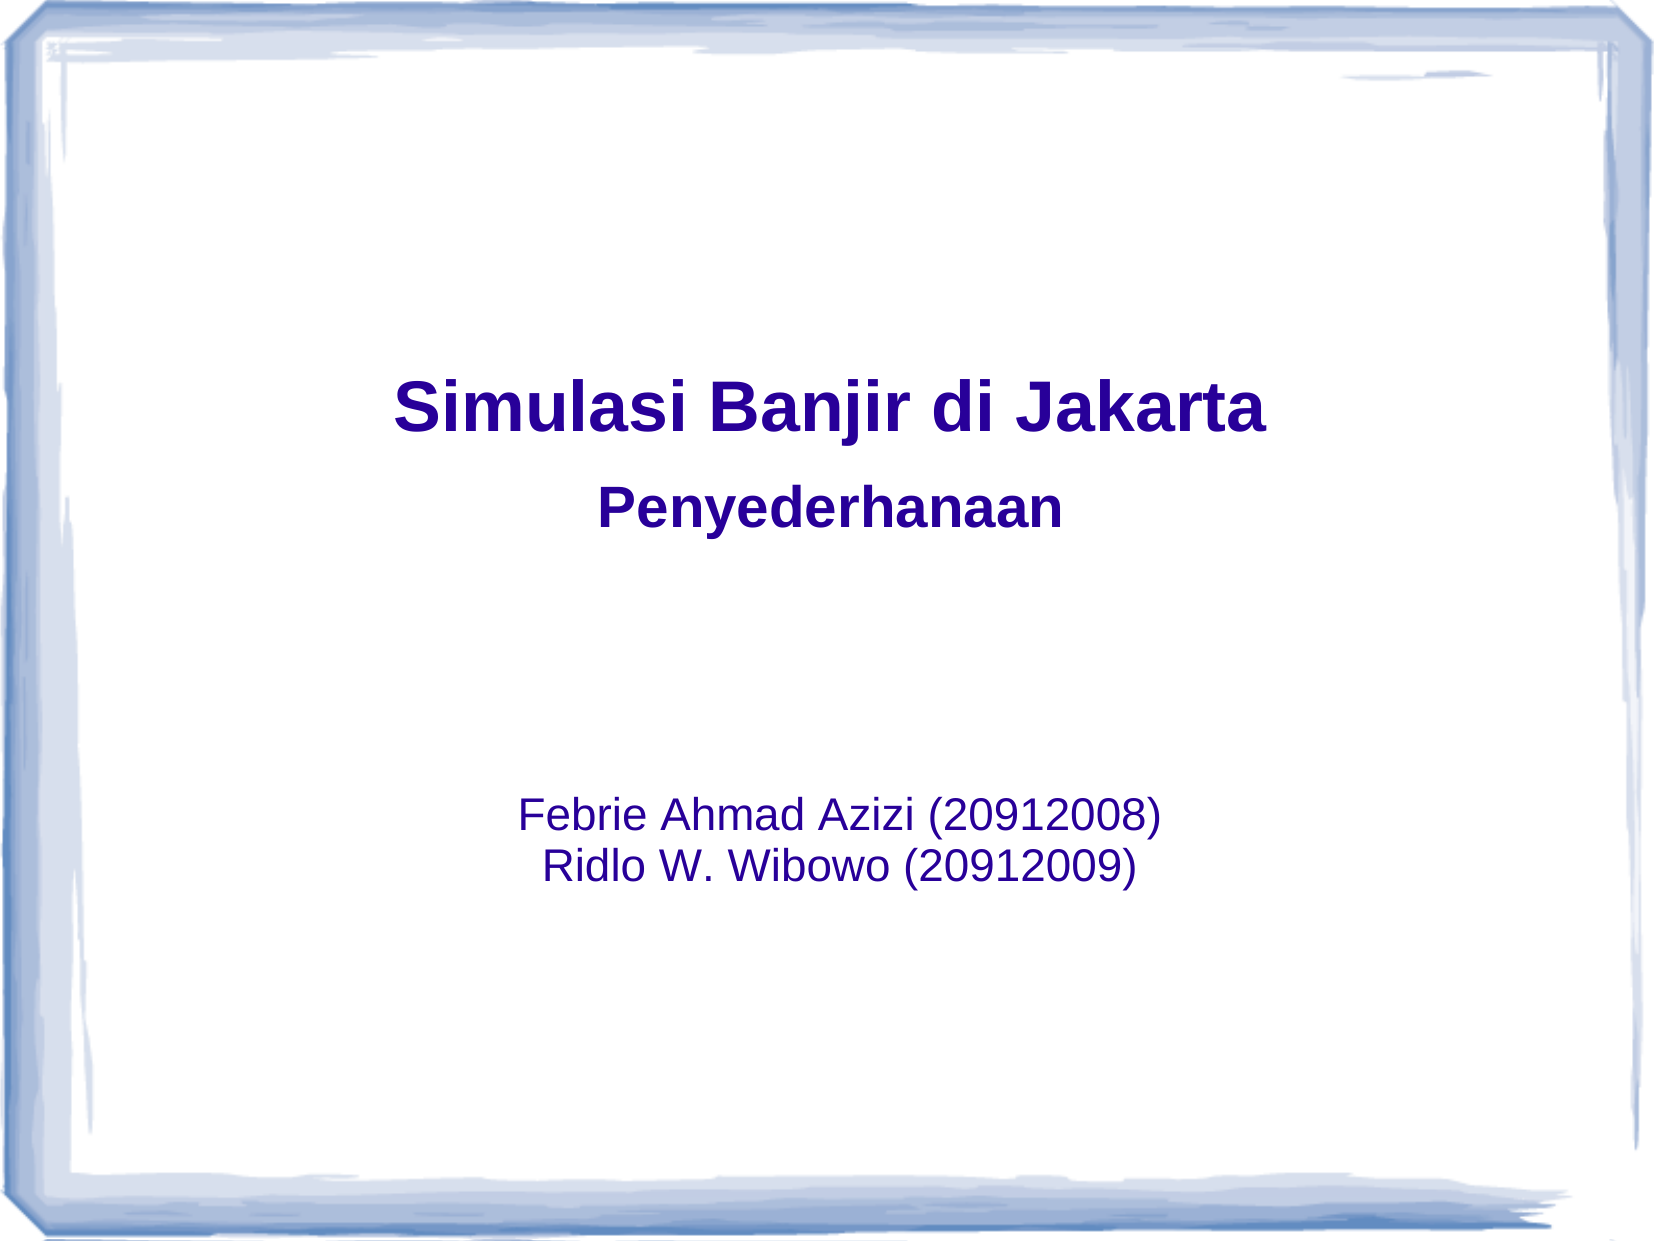

# Simulasi Banjir di Jakarta
Penyederhanaan
Febrie Ahmad Azizi (20912008)
Ridlo W. Wibowo (20912009)